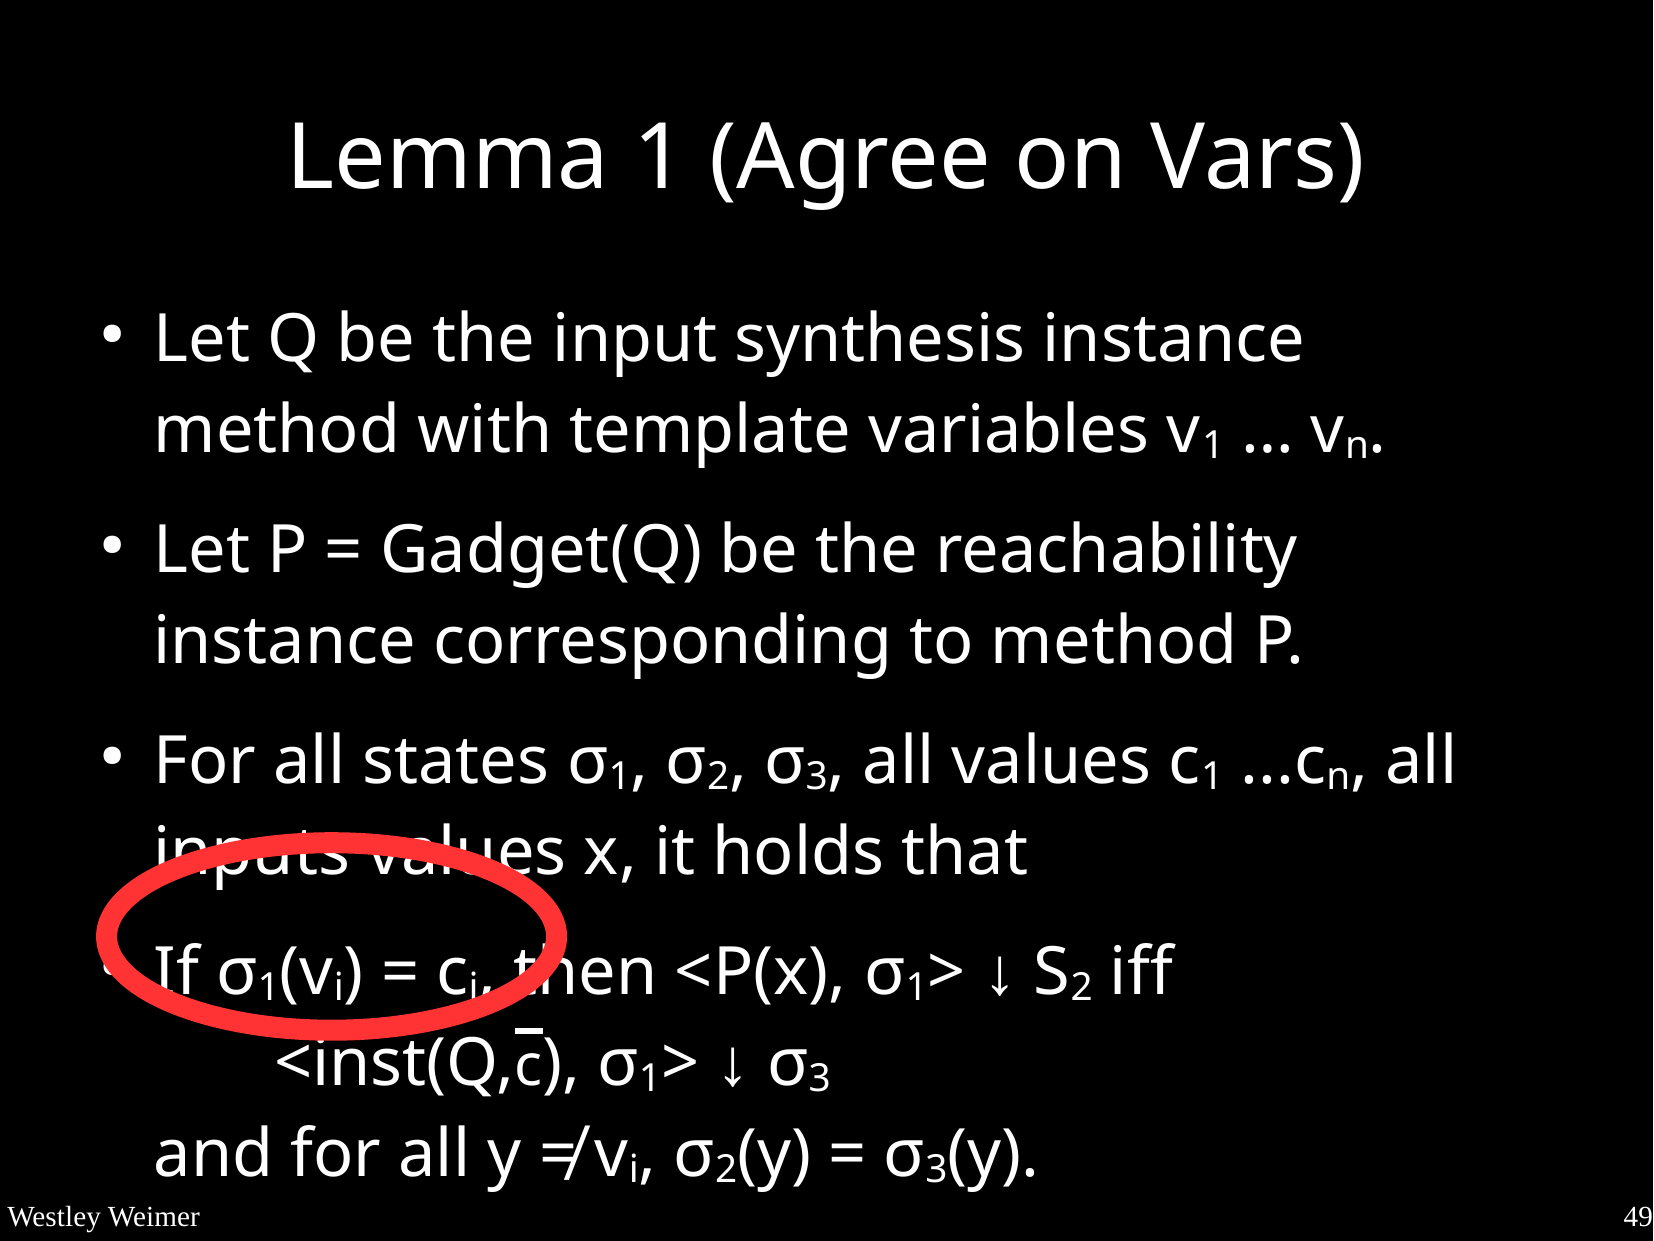

# Lemma 1 (Agree on Vars)
Let Q be the input synthesis instance method with template variables v1 … vn.
Let P = Gadget(Q) be the reachability instance corresponding to method P.
For all states σ1, σ2, σ3, all values c1 ...cn, all inputs values x, it holds that
If σ1(vi) = ci, then <P(x), σ1> ↓ S2 iff <inst(Q,c), σ1> ↓ σ3 and for all y ≠ vi, σ2(y) = σ3(y).
49